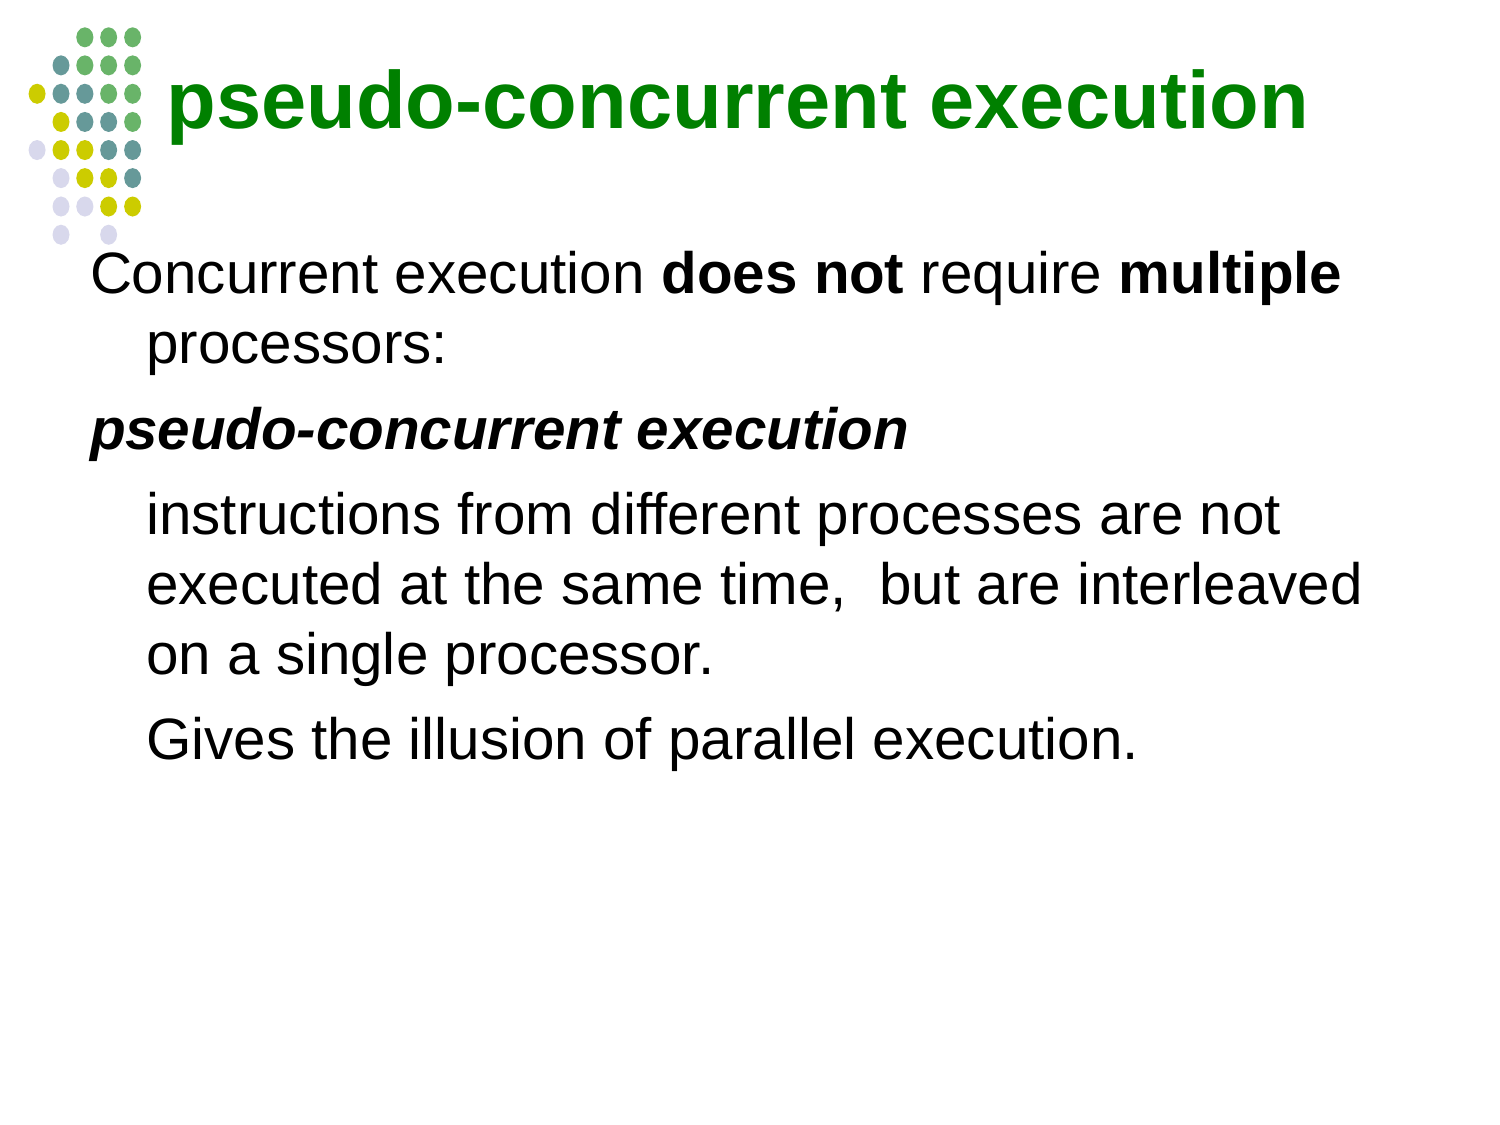

# pseudo-concurrent execution
Concurrent execution does not require multiple processors:
pseudo-concurrent execution
	instructions from different processes are not executed at the same time, but are interleaved on a single processor.
	Gives the illusion of parallel execution.